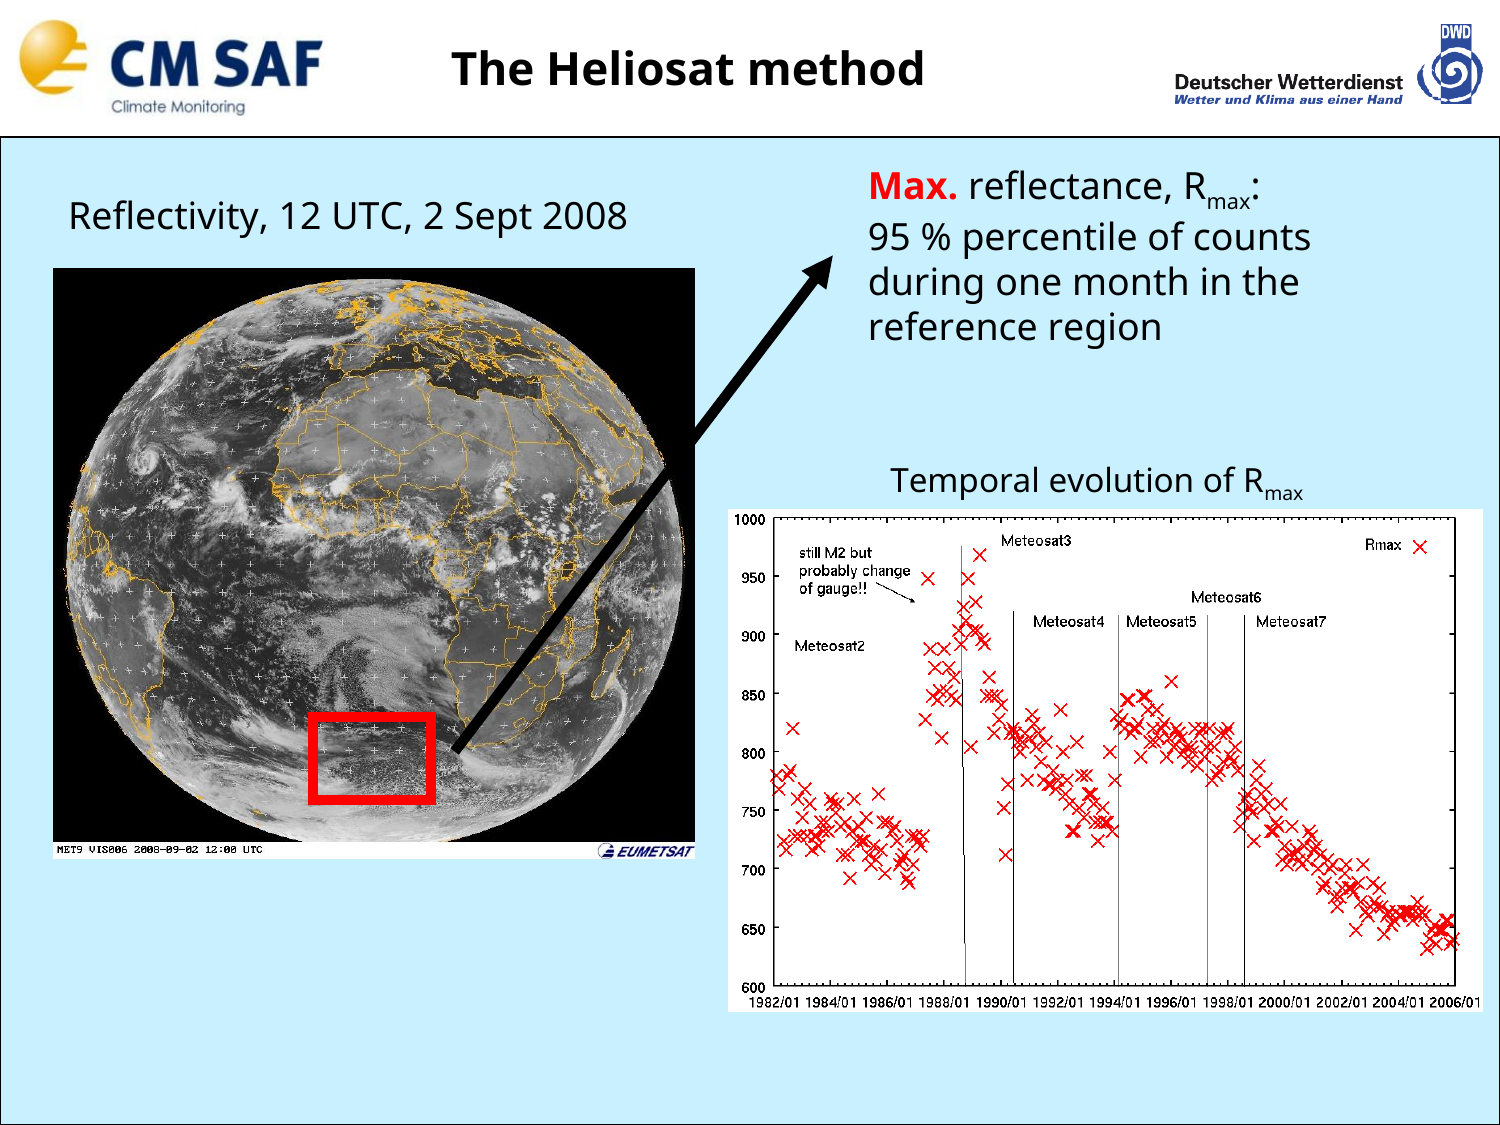

The Heliosat method
Max. reflectance, Rmax:
95 % percentile of counts during one month in the reference region
Reflectivity, 12 UTC, 2 Sept 2008
Temporal evolution of Rmax